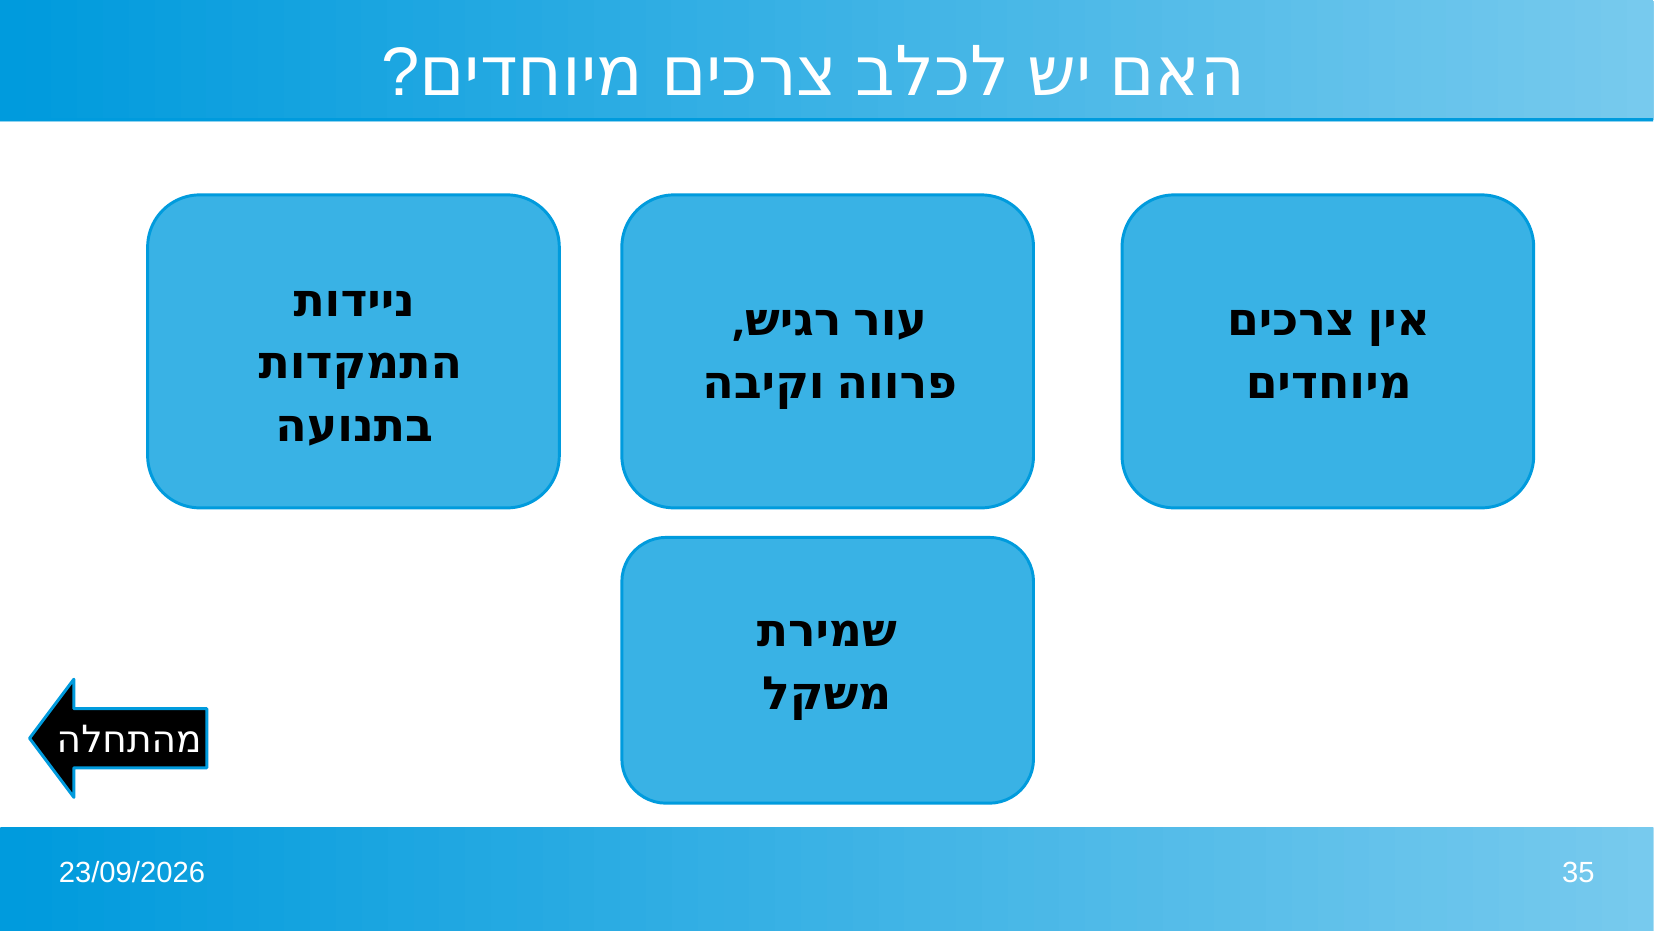

# ?האם יש לכלב צרכים מיוחדים
ניידות
התמקדות בתנועה
עור רגיש, פרווה וקיבה
אין צרכים מיוחדים
שמירת משקל
מהתחלה
35